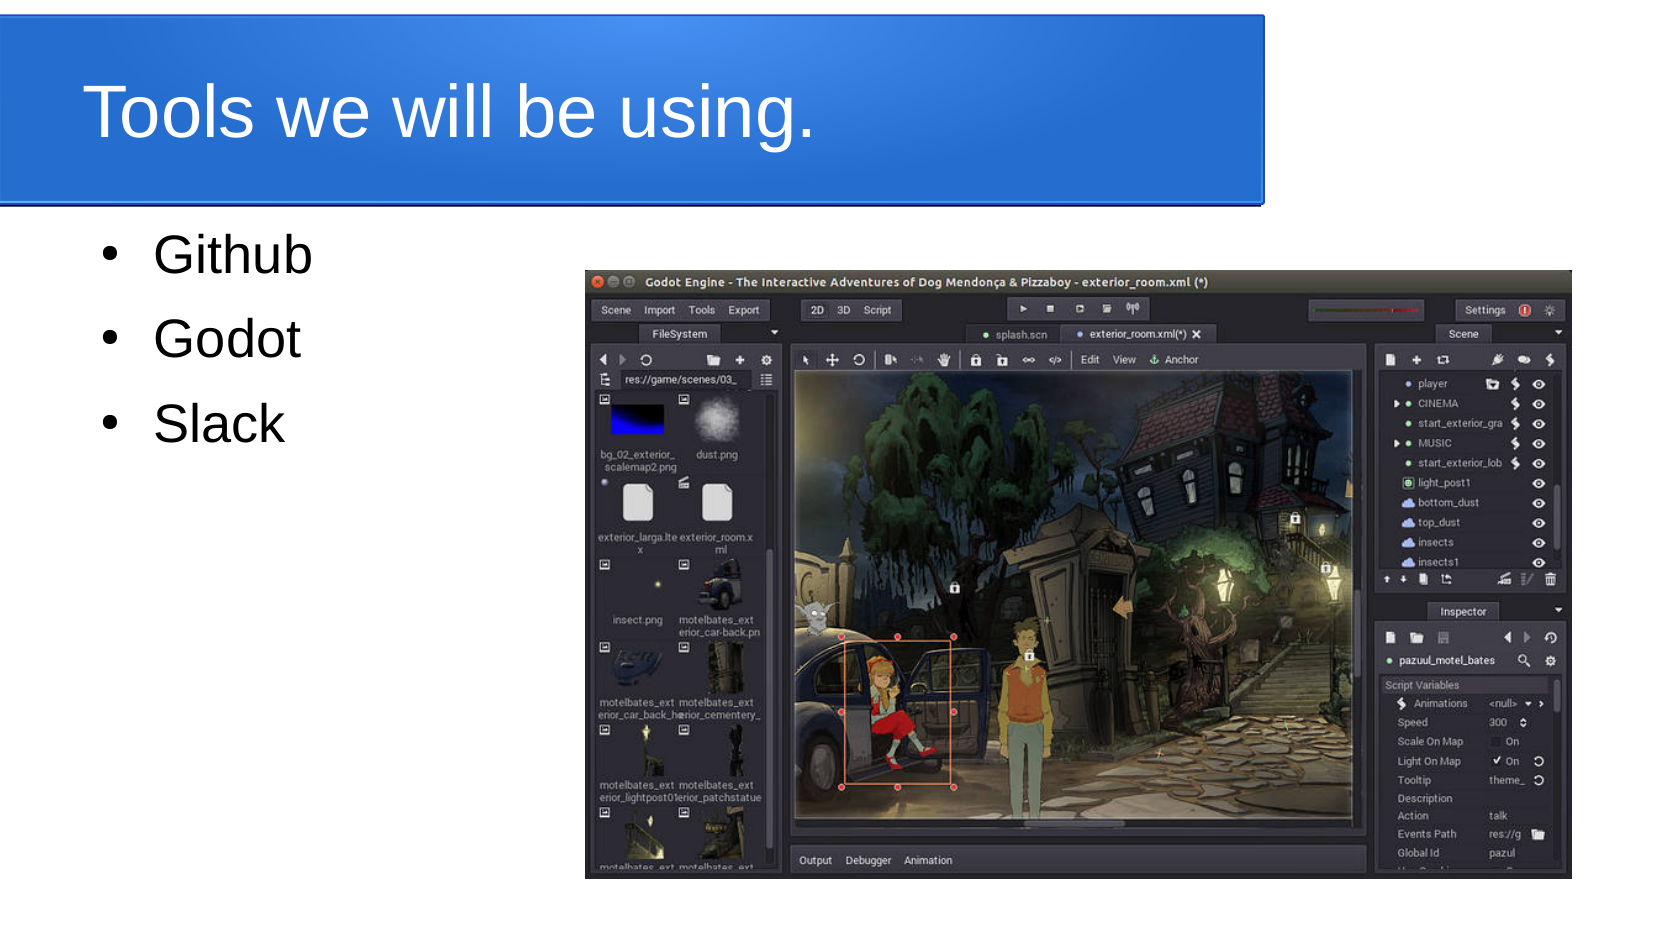

# Tools we will be using.
Github
Godot
Slack